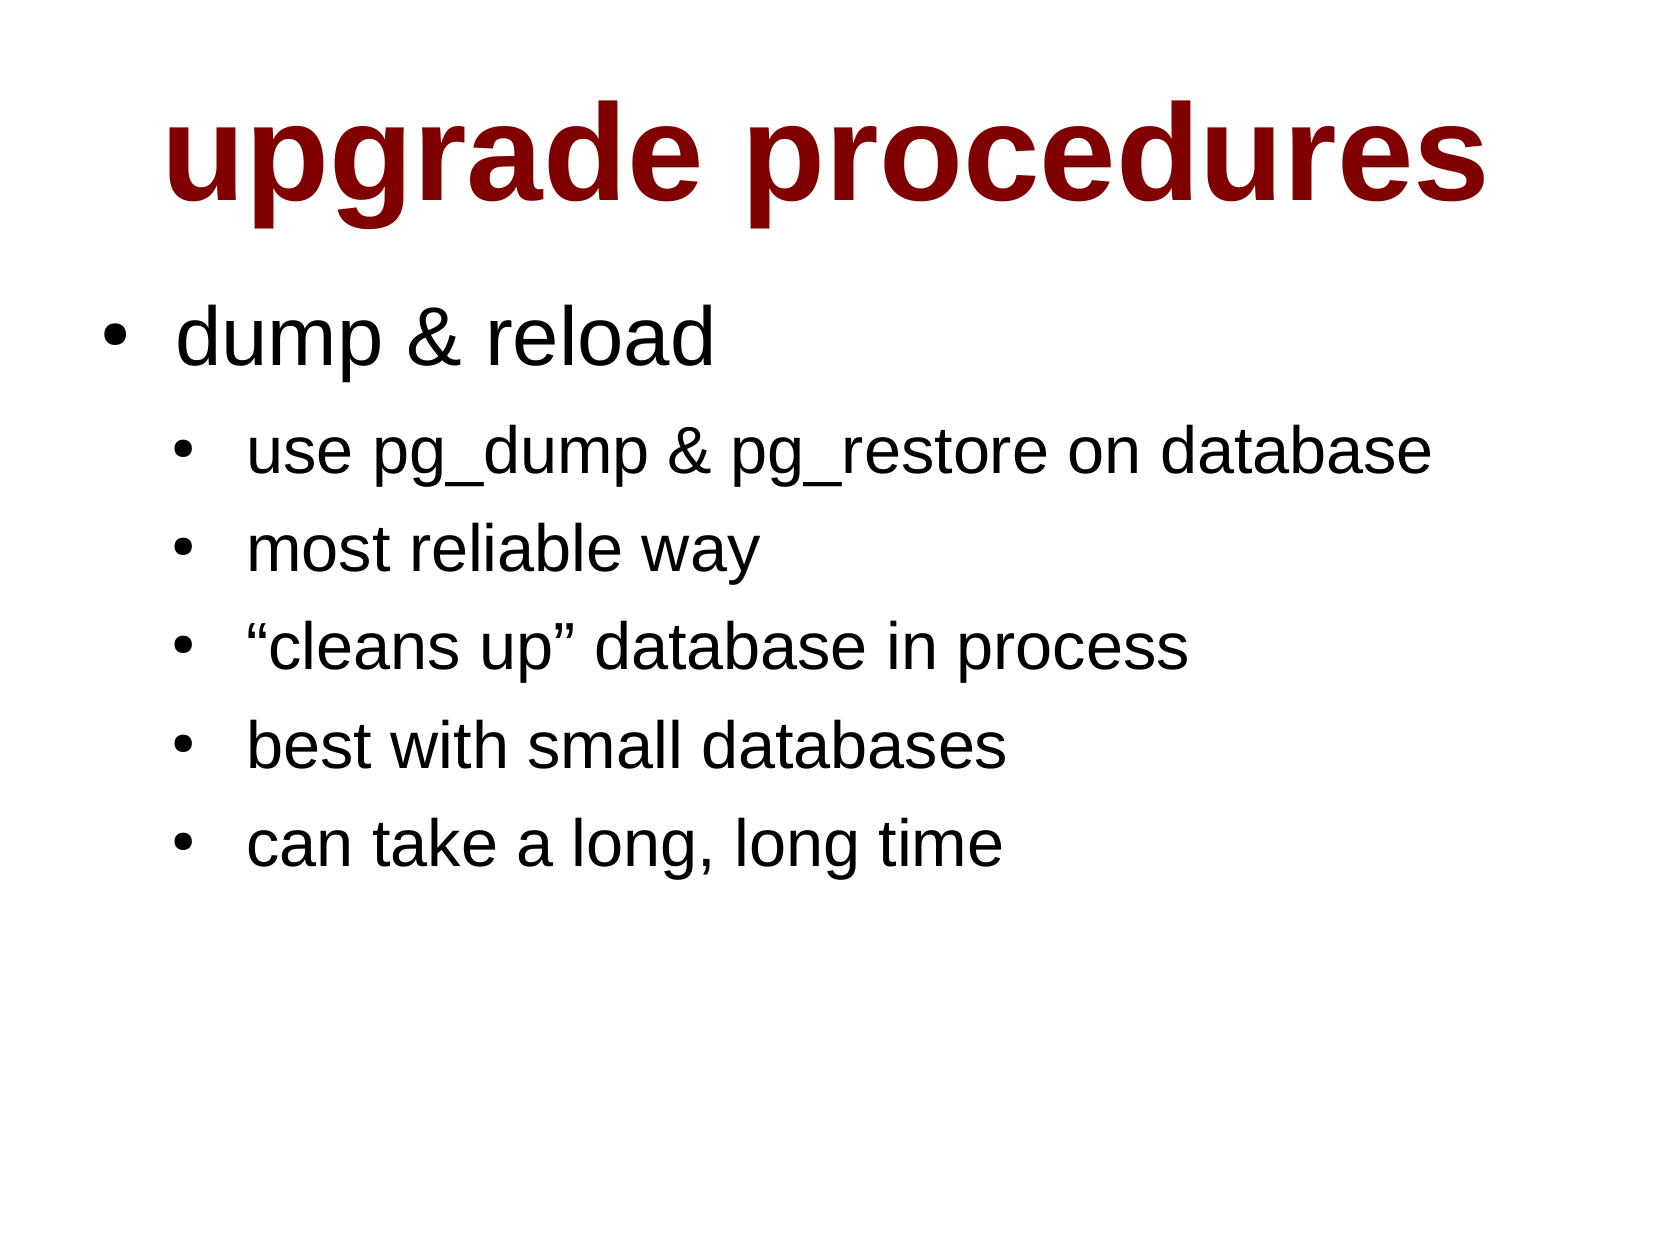

# upgrade procedures
dump & reload
use pg_dump & pg_restore on database
most reliable way
“cleans up” database in process
best with small databases
can take a long, long time